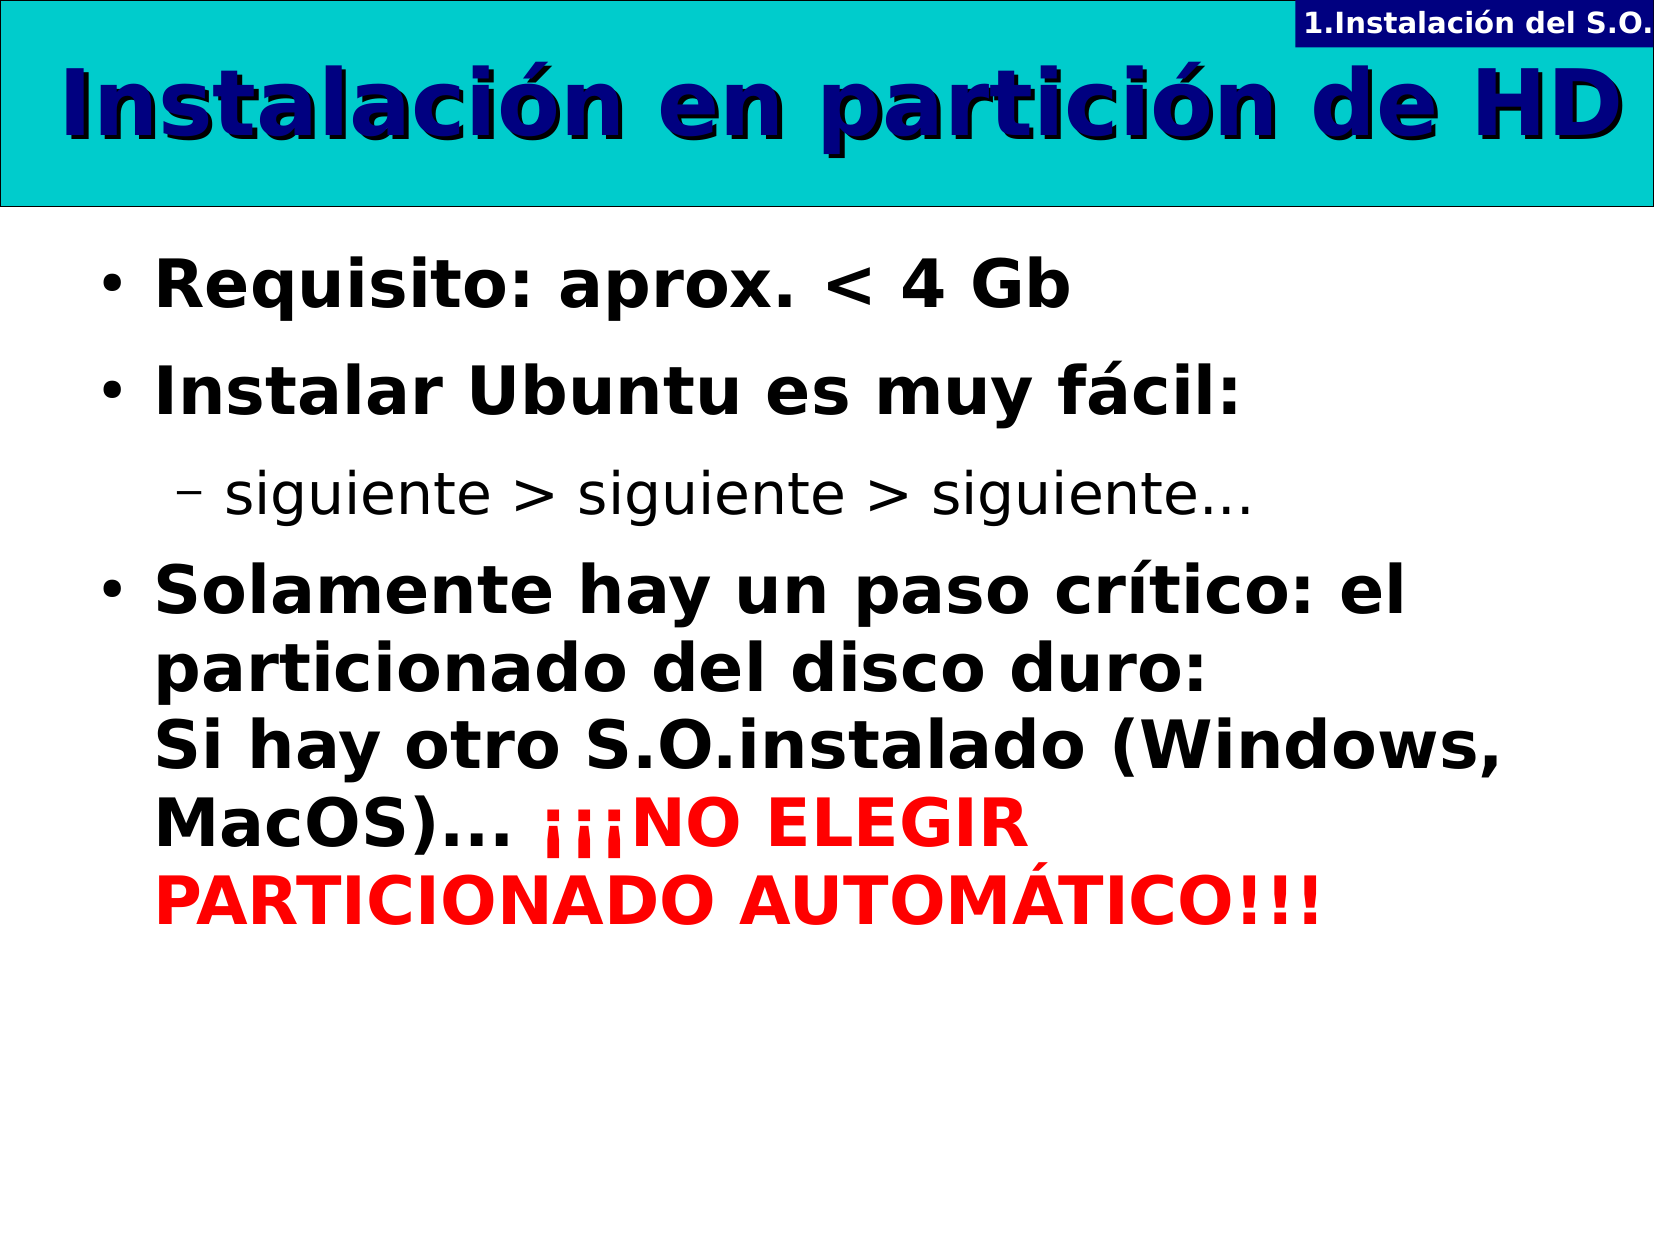

1.Instalación del S.O.
# Instalación en partición de HD
Requisito: aprox. < 4 Gb
Instalar Ubuntu es muy fácil:
siguiente > siguiente > siguiente...
Solamente hay un paso crítico: el particionado del disco duro:
Si hay otro S.O.instalado (Windows, MacOS)... ¡¡¡NO ELEGIR PARTICIONADO AUTOMÁTICO!!!